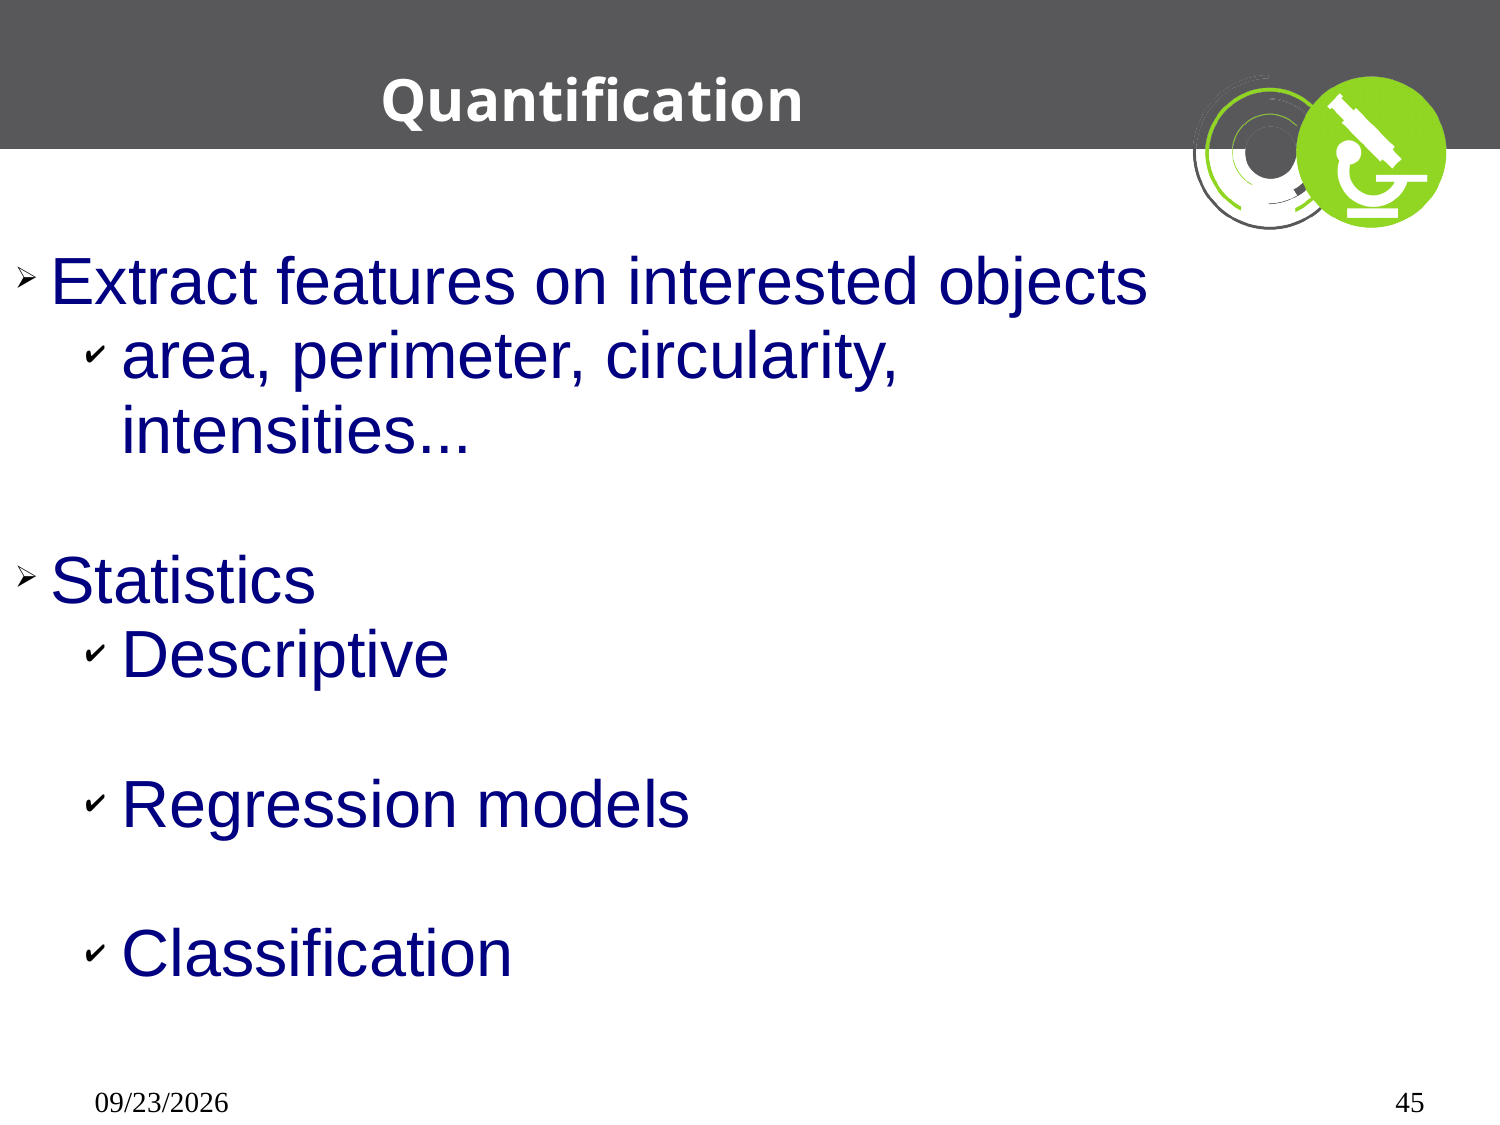

# Quantification
Extract features on interested objects
area, perimeter, circularity, intensities...
Statistics
Descriptive
Regression models
Classification
45